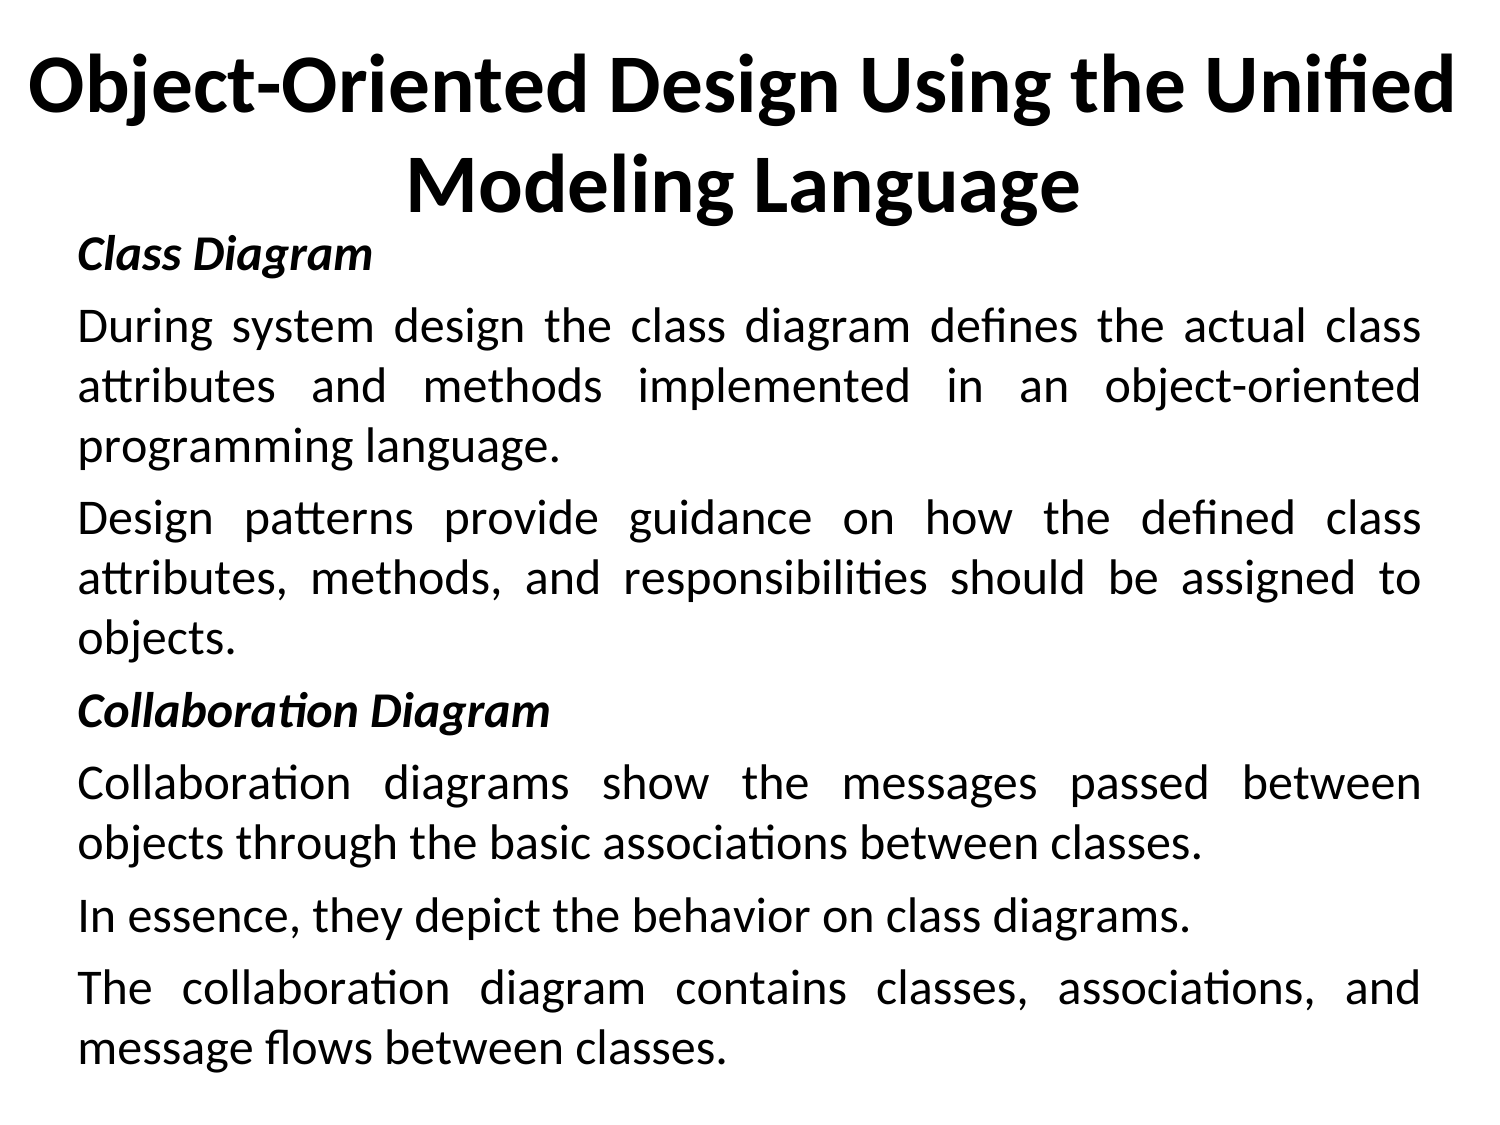

# Object-Oriented Design Using the Unified Modeling Language
Class Diagram
During system design the class diagram defines the actual class attributes and methods implemented in an object-oriented programming language.
Design patterns provide guidance on how the defined class attributes, methods, and responsibilities should be assigned to objects.
Collaboration Diagram
Collaboration diagrams show the messages passed between objects through the basic associations between classes.
In essence, they depict the behavior on class diagrams.
The collaboration diagram contains classes, associations, and message flows between classes.